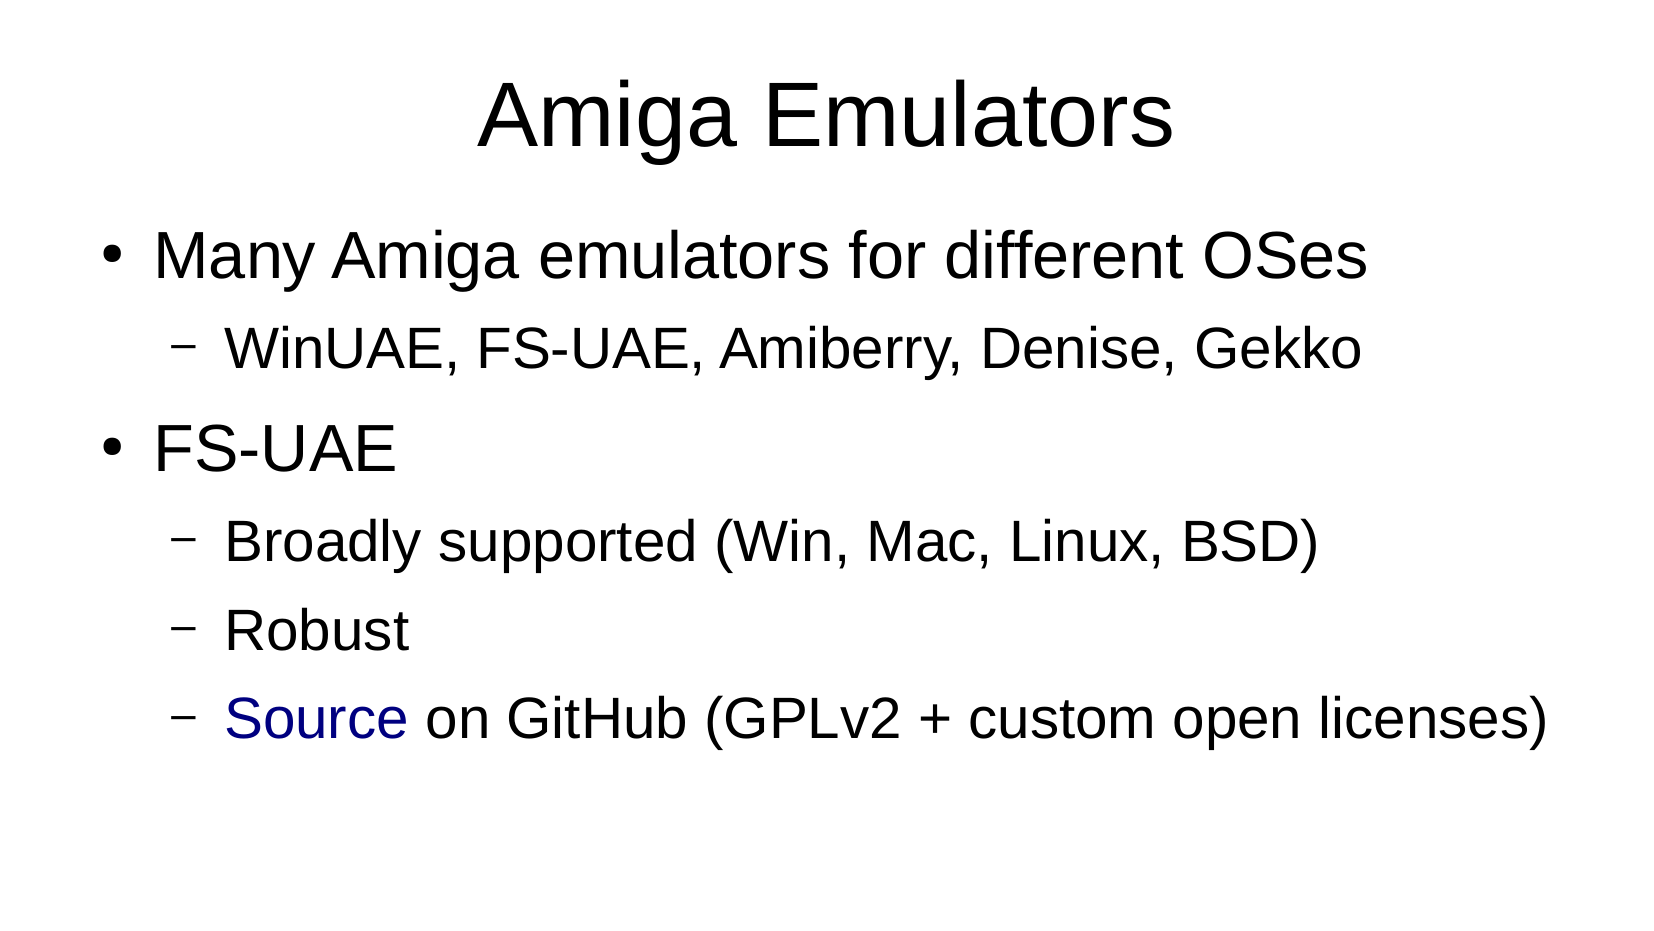

# Amiga Emulators
Many Amiga emulators for different OSes
WinUAE, FS-UAE, Amiberry, Denise, Gekko
FS-UAE
Broadly supported (Win, Mac, Linux, BSD)
Robust
Source on GitHub (GPLv2 + custom open licenses)